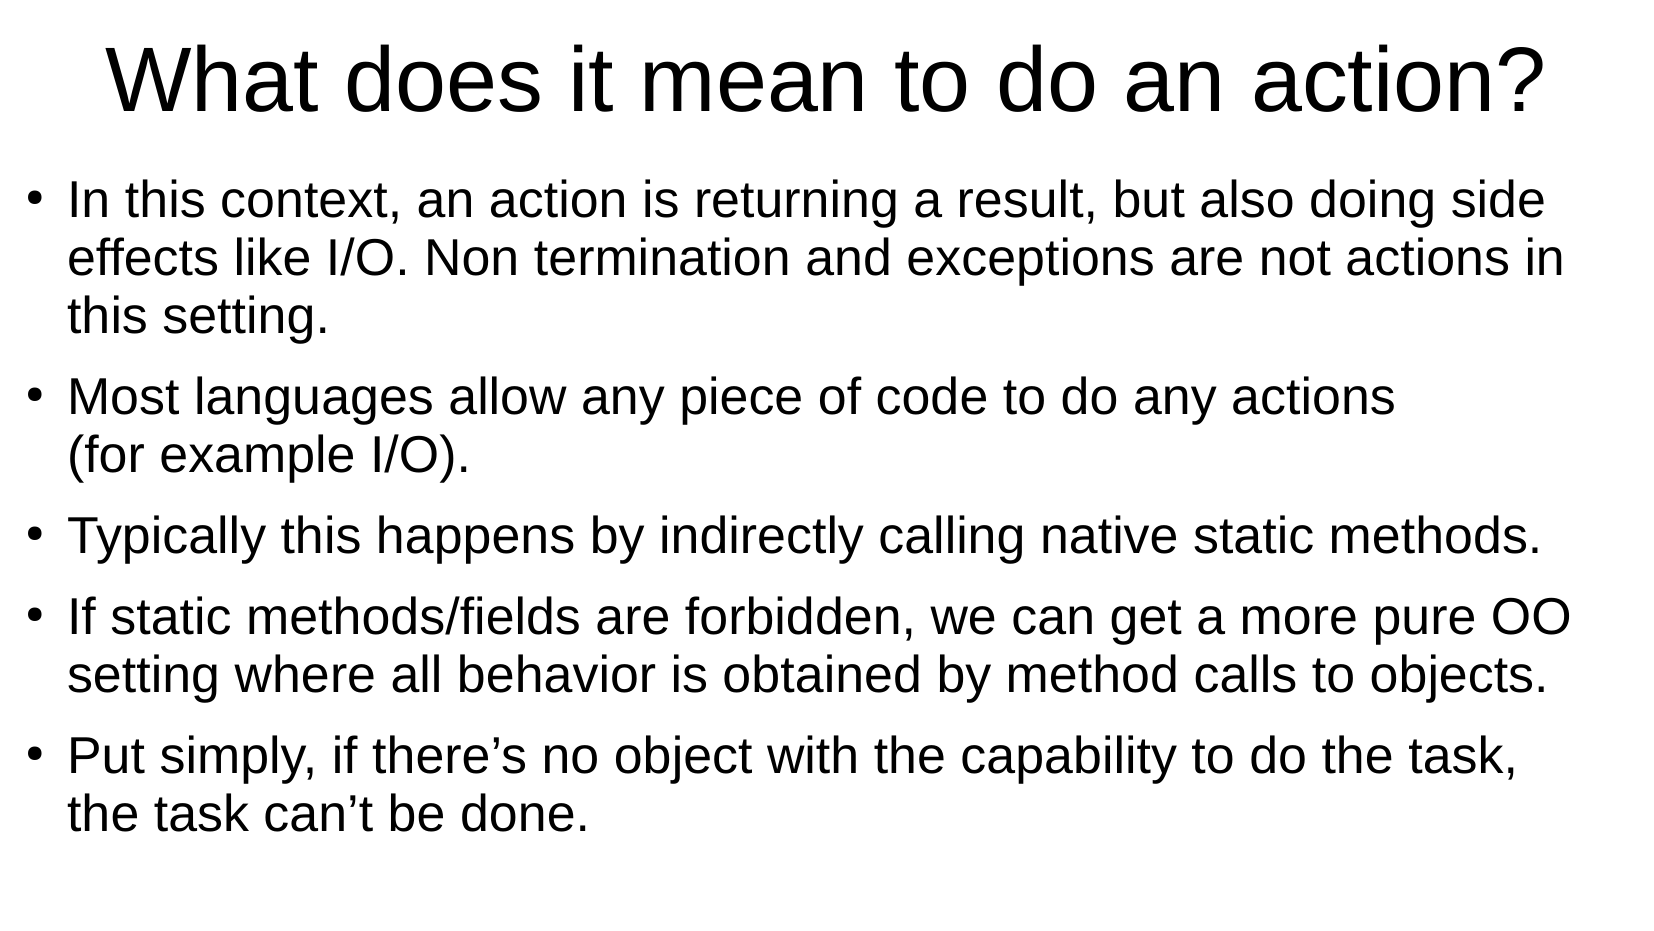

# What does it mean to do an action?
In this context, an action is returning a result, but also doing side effects like I/O. Non termination and exceptions are not actions in this setting.
Most languages allow any piece of code to do any actions
(for example I/O).
Typically this happens by indirectly calling native static methods.
If static methods/fields are forbidden, we can get a more pure OO setting where all behavior is obtained by method calls to objects.
Put simply, if there’s no object with the capability to do the task,
the task can’t be done.